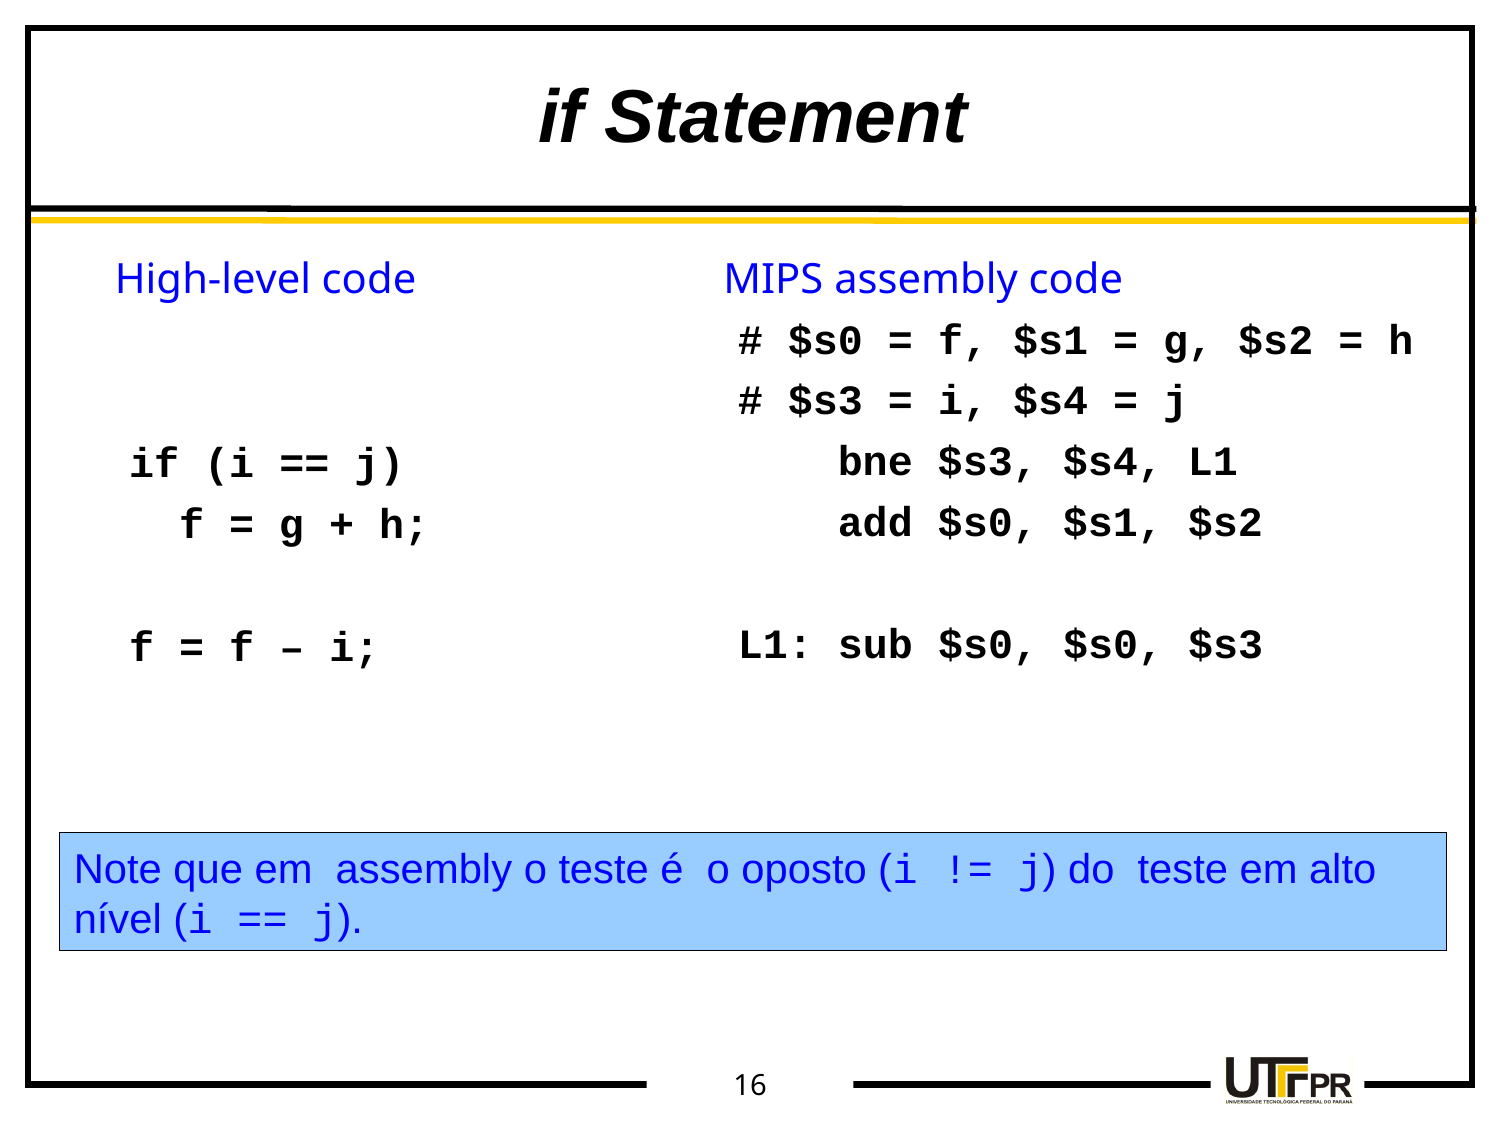

# if Statement
High-level code
if (i == j)
 f = g + h;
f = f – i;
MIPS assembly code
# $s0 = f, $s1 = g, $s2 = h
# $s3 = i, $s4 = j
 bne $s3, $s4, L1
 add $s0, $s1, $s2
L1: sub $s0, $s0, $s3
Note que em assembly o teste é o oposto (i != j) do teste em alto nível (i == j).